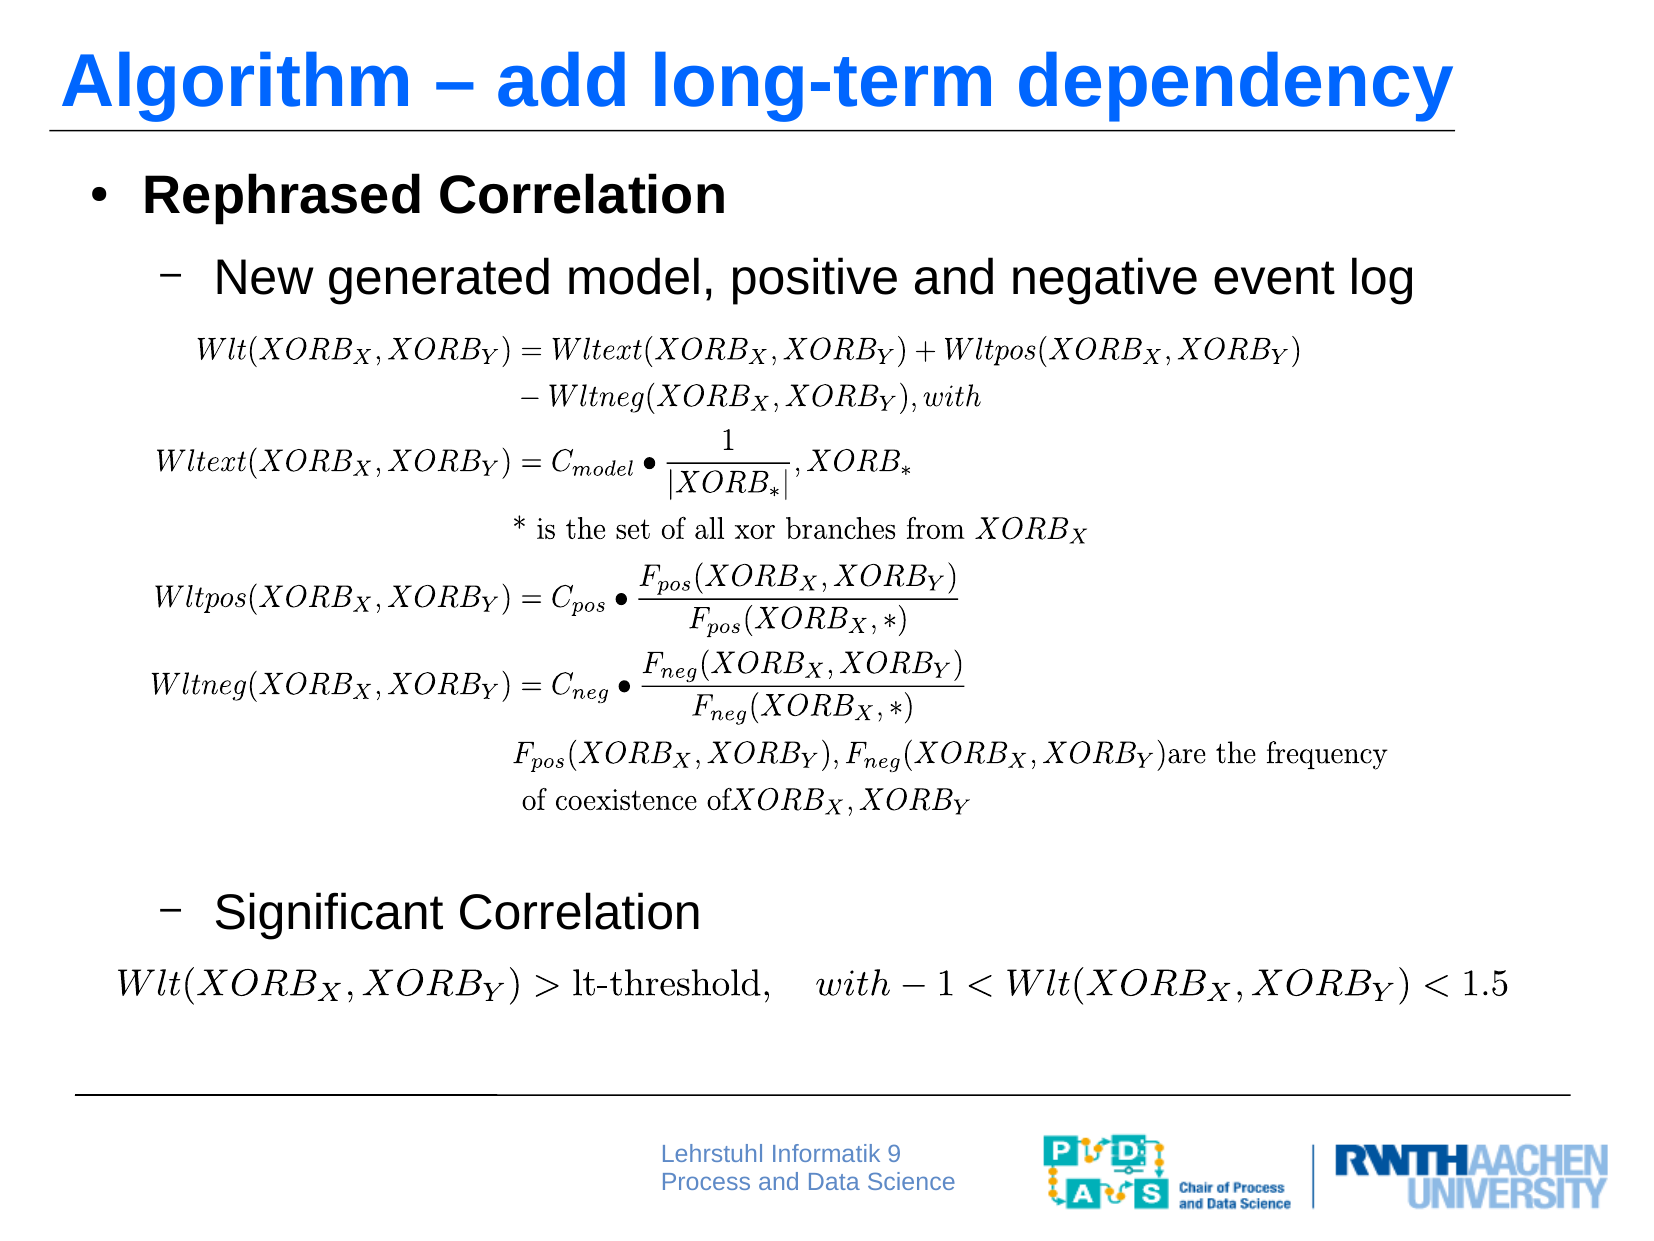

# Algorithm – add long-term dependency
Rephrased Correlation
New generated model, positive and negative event log
Significant Correlation